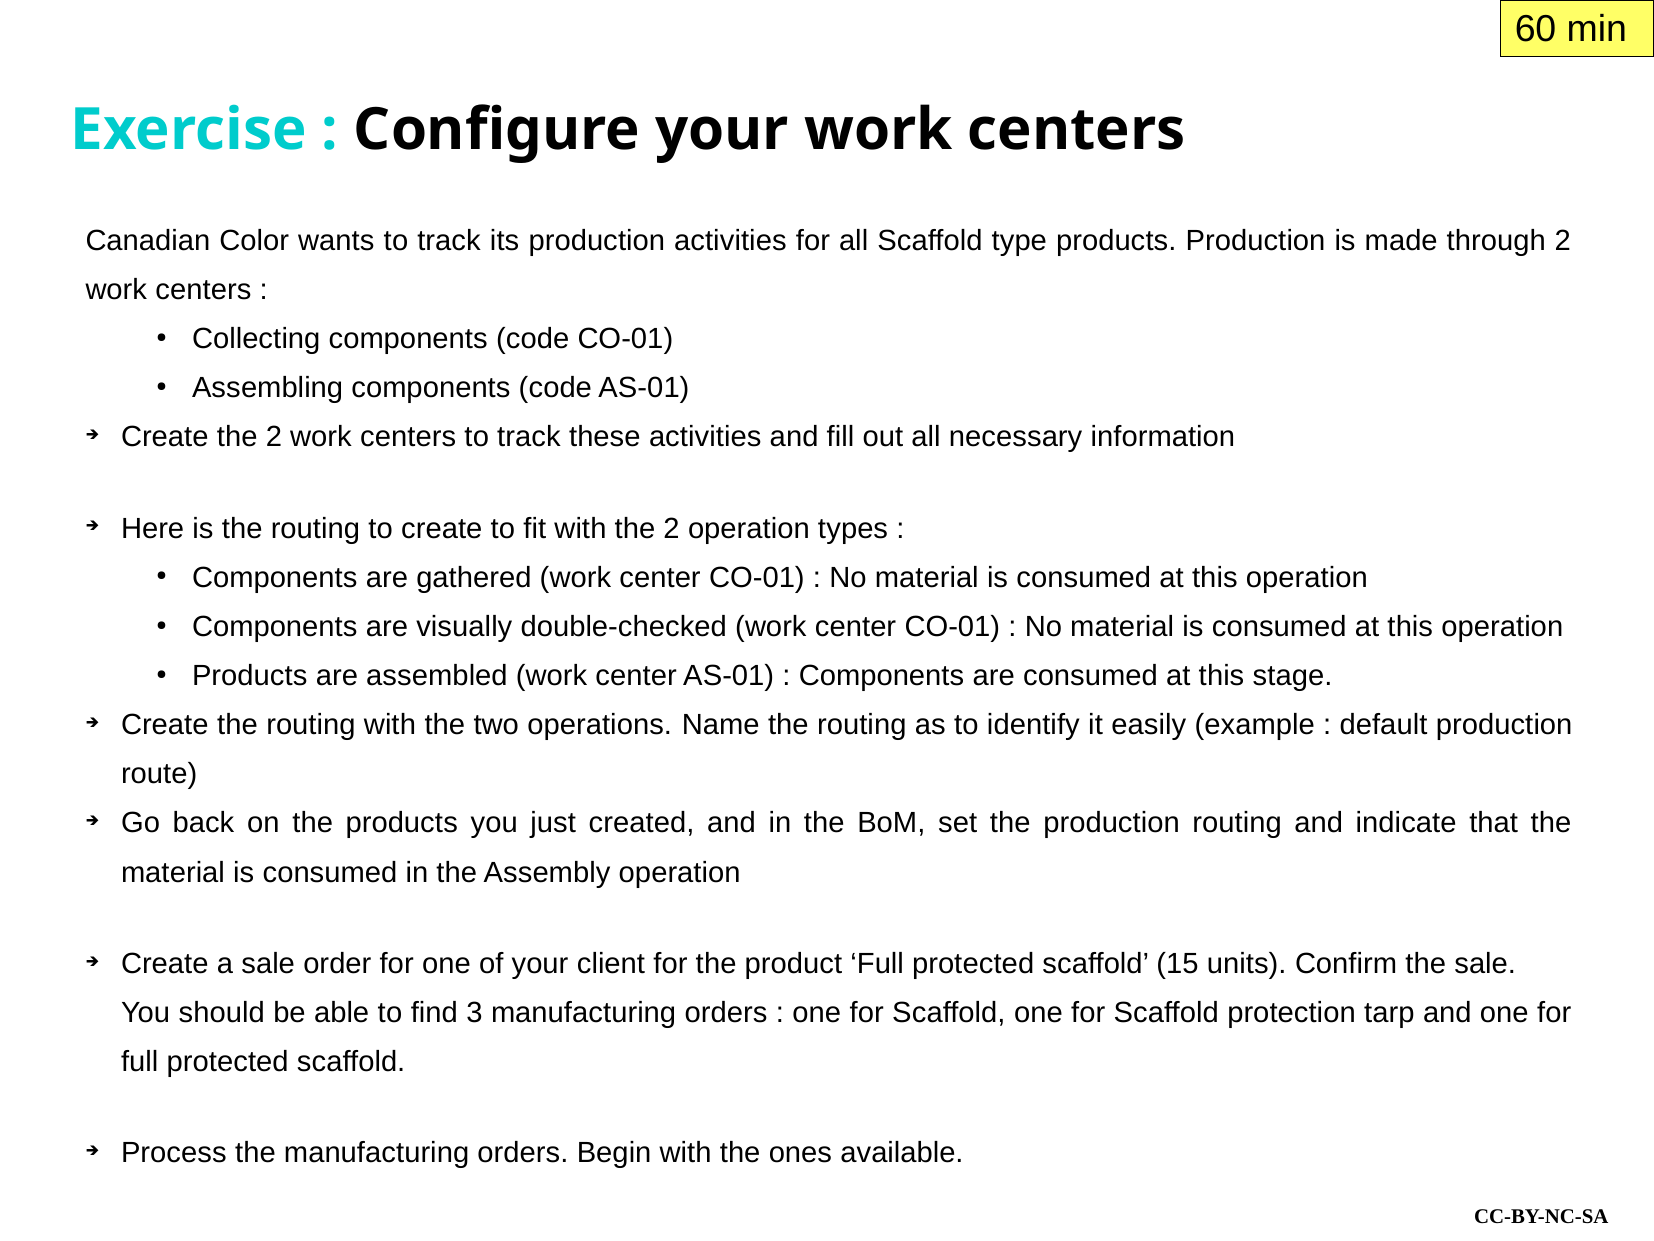

60 min
# Exercise : Configure your work centers
Canadian Color wants to track its production activities for all Scaffold type products. Production is made through 2 work centers :
Collecting components (code CO-01)
Assembling components (code AS-01)
Create the 2 work centers to track these activities and fill out all necessary information
Here is the routing to create to fit with the 2 operation types :
Components are gathered (work center CO-01) : No material is consumed at this operation
Components are visually double-checked (work center CO-01) : No material is consumed at this operation
Products are assembled (work center AS-01) : Components are consumed at this stage.
Create the routing with the two operations. Name the routing as to identify it easily (example : default production route)
Go back on the products you just created, and in the BoM, set the production routing and indicate that the material is consumed in the Assembly operation
Create a sale order for one of your client for the product ‘Full protected scaffold’ (15 units). Confirm the sale.
You should be able to find 3 manufacturing orders : one for Scaffold, one for Scaffold protection tarp and one for full protected scaffold.
Process the manufacturing orders. Begin with the ones available.